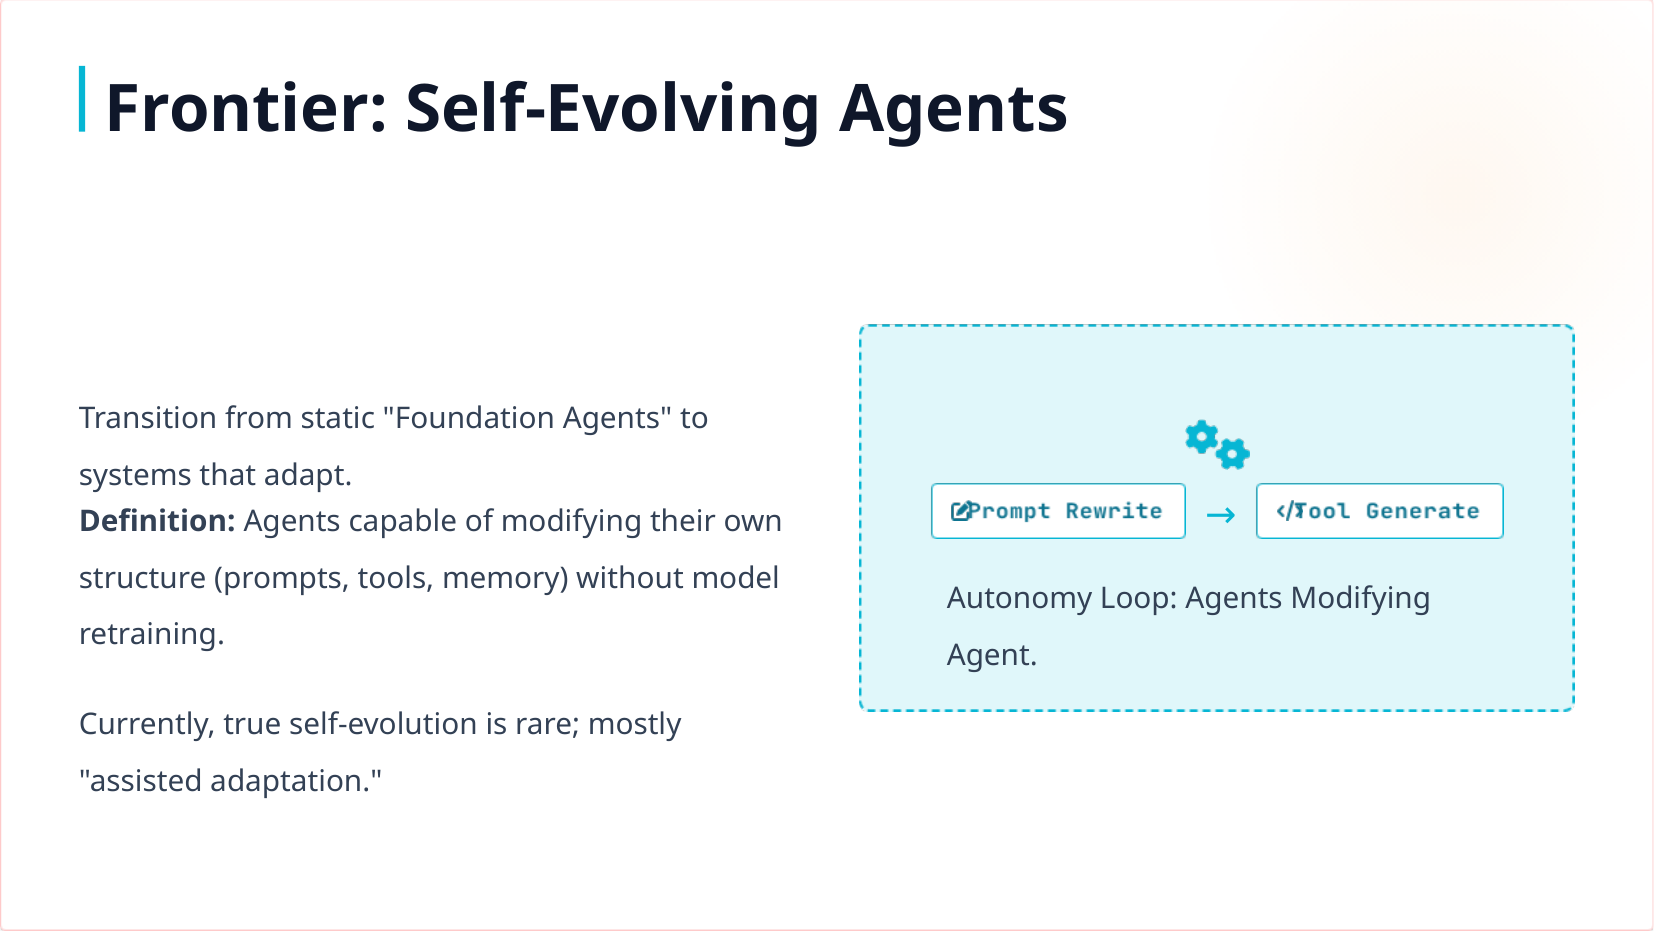

Frontier: Self-Evolving Agents
Transition from static "Foundation Agents" to systems that adapt.
Definition: Agents capable of modifying their own structure (prompts, tools, memory) without model retraining.
→
Autonomy Loop: Agents Modifying Agent.
Currently, true self-evolution is rare; mostly "assisted adaptation."